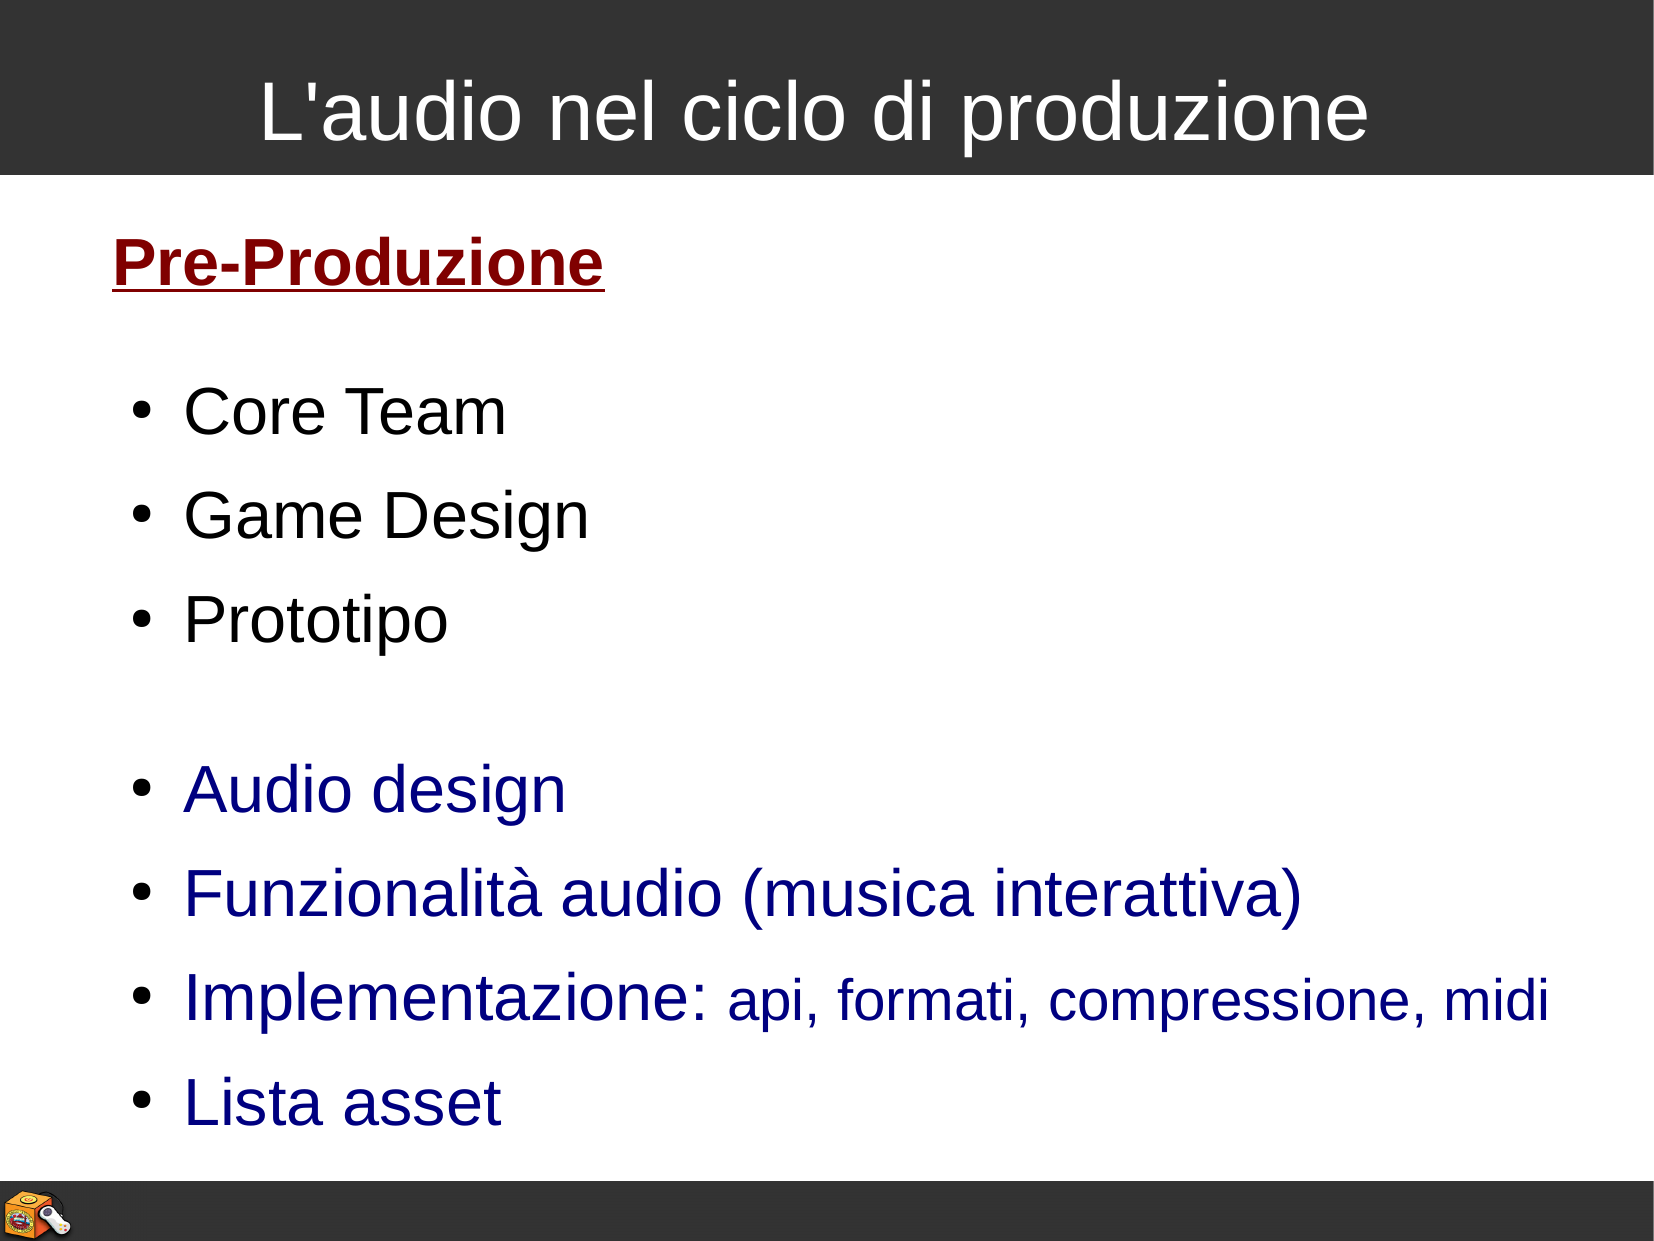

# L'audio nel ciclo di produzione
Pre-Produzione
Core Team
Game Design
Prototipo
Audio design
Funzionalità audio (musica interattiva)
Implementazione: api, formati, compressione, midi
Lista asset